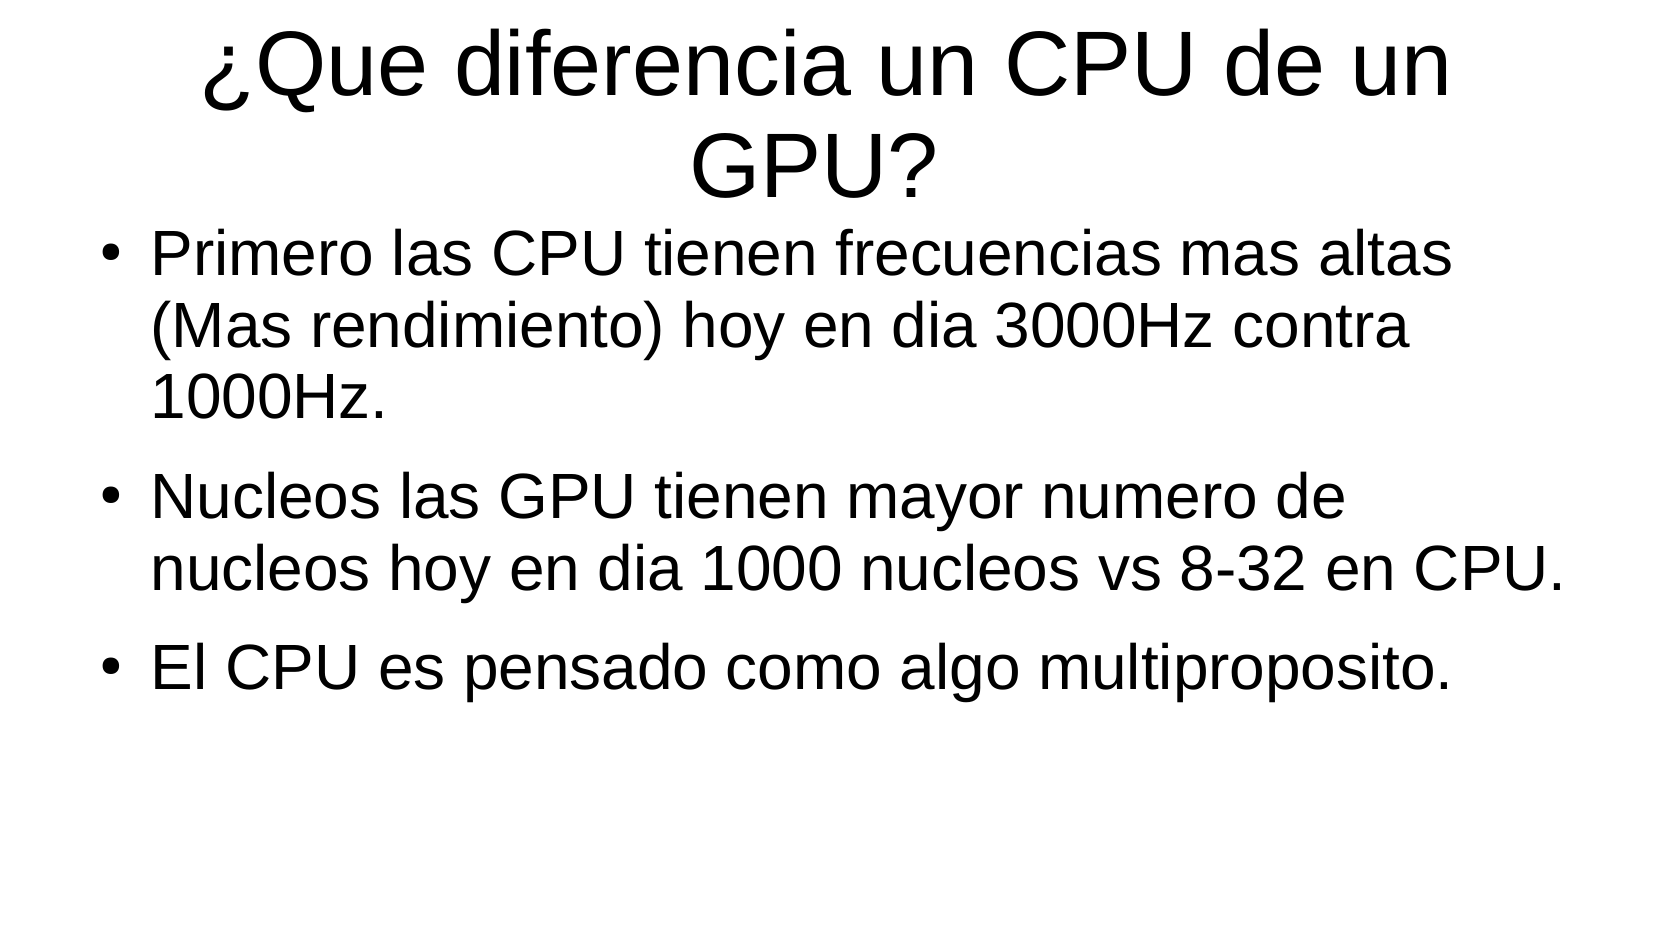

# ¿Que diferencia un CPU de un GPU?
Primero las CPU tienen frecuencias mas altas (Mas rendimiento) hoy en dia 3000Hz contra 1000Hz.
Nucleos las GPU tienen mayor numero de nucleos hoy en dia 1000 nucleos vs 8-32 en CPU.
El CPU es pensado como algo multiproposito.